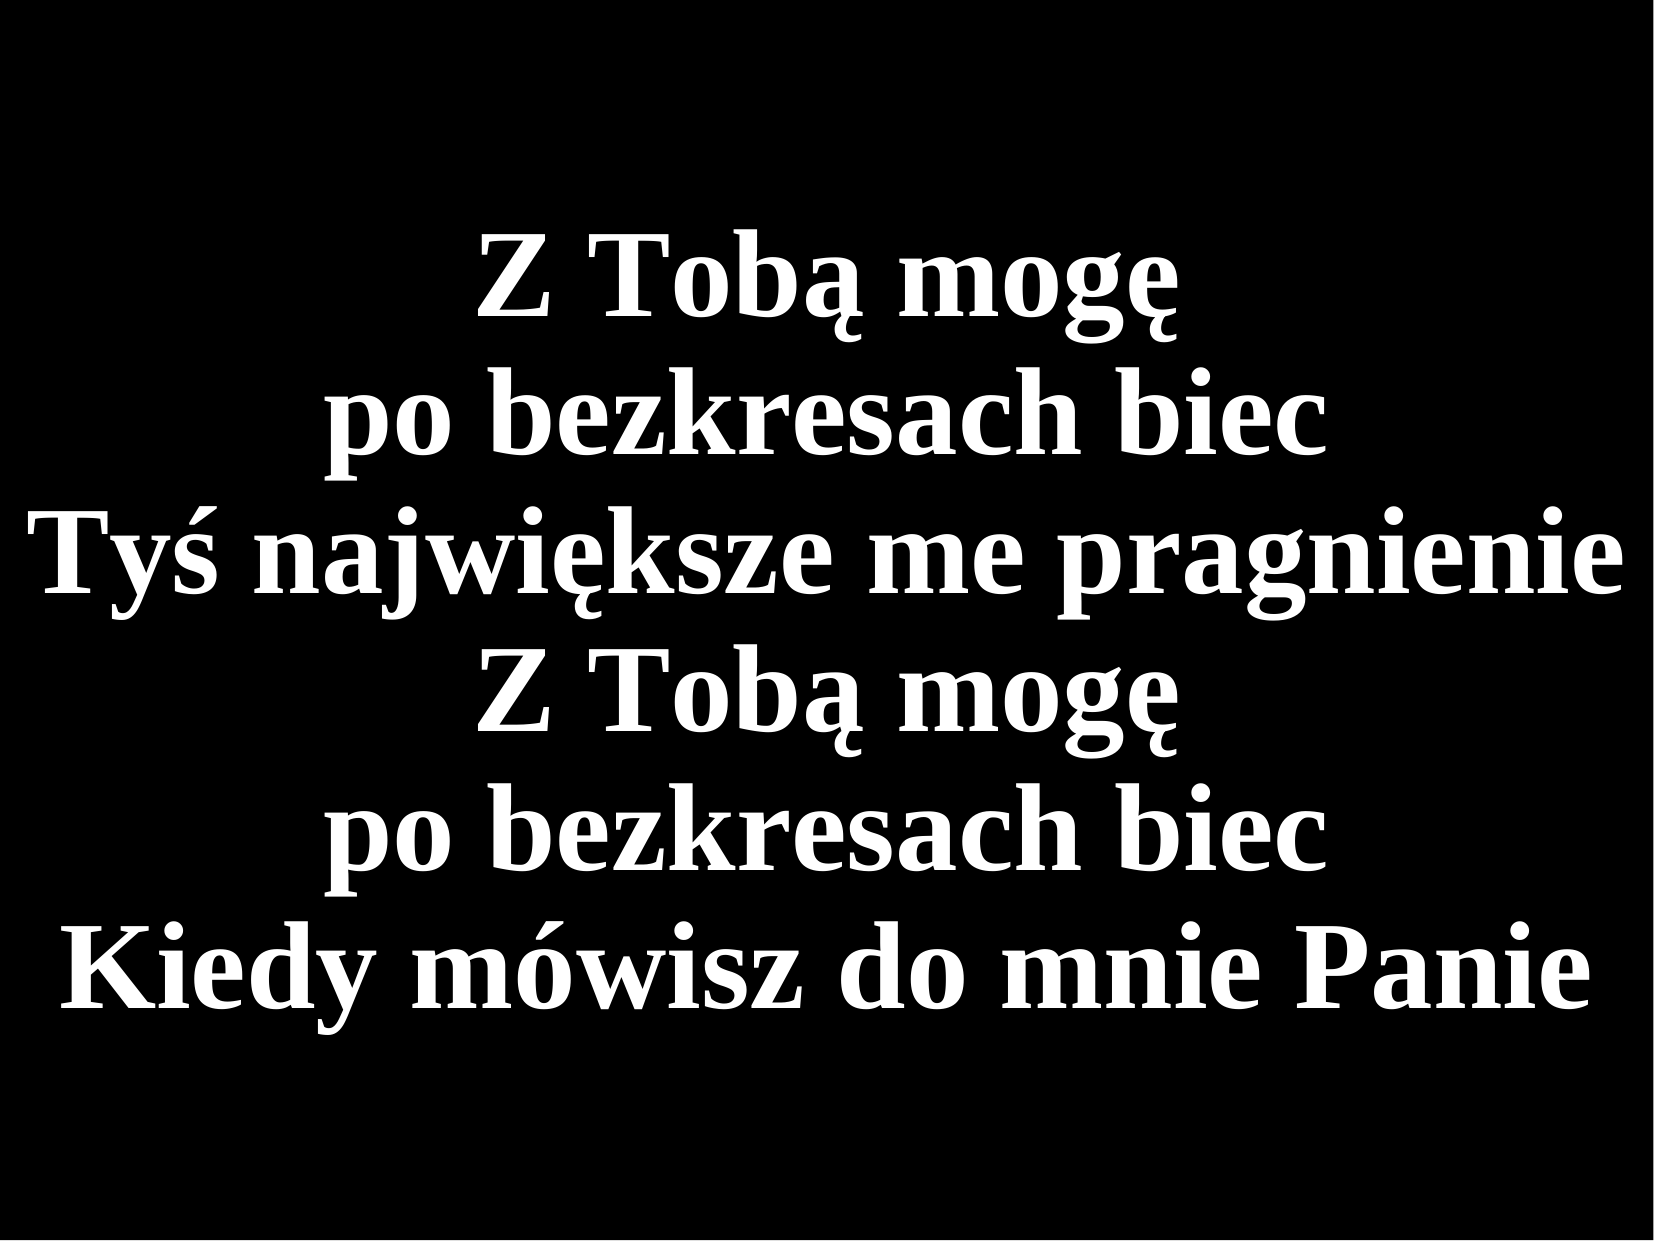

# Z Tobą mogę po bezkresach biec Tyś największe me pragnienie Z Tobą mogę po bezkresach biec Kiedy mówisz do mnie Panie